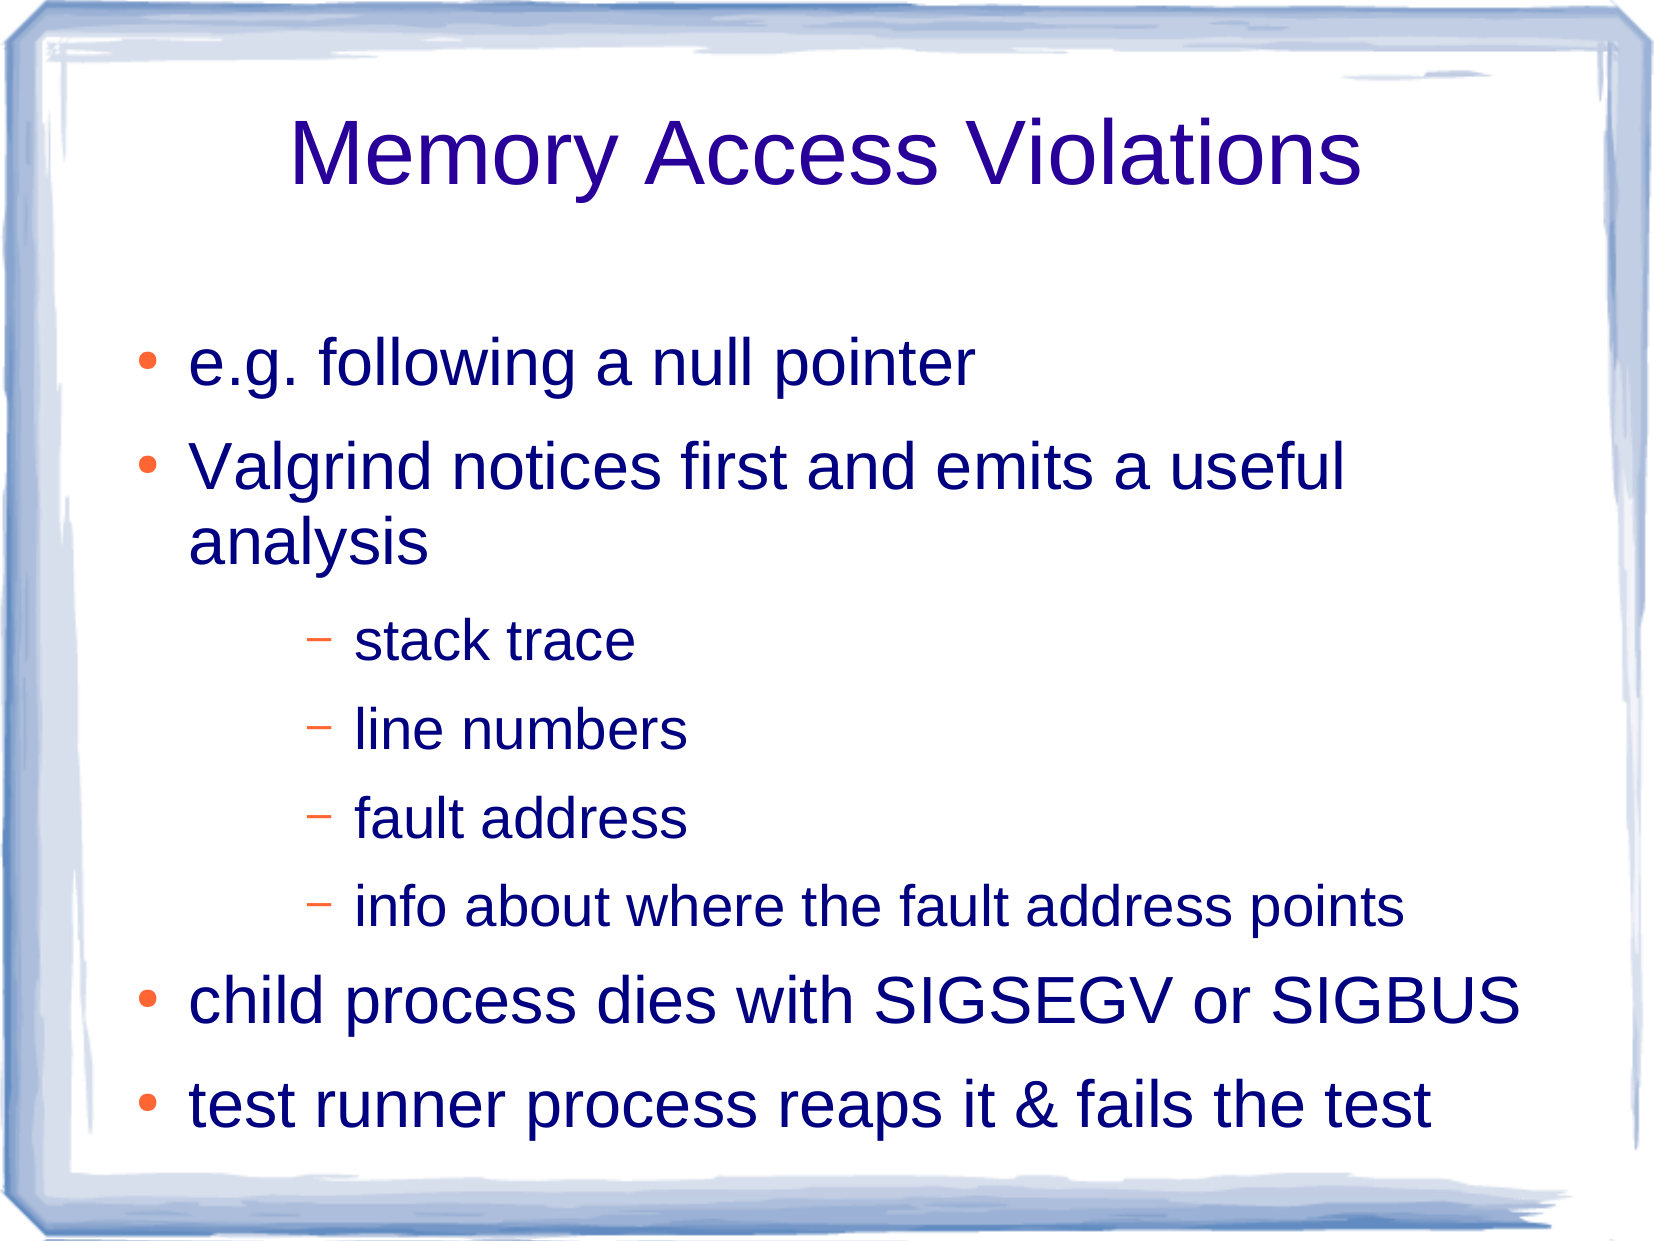

# Memory Access Violations
e.g. following a null pointer
Valgrind notices first and emits a useful analysis
stack trace
line numbers
fault address
info about where the fault address points
child process dies with SIGSEGV or SIGBUS
test runner process reaps it & fails the test